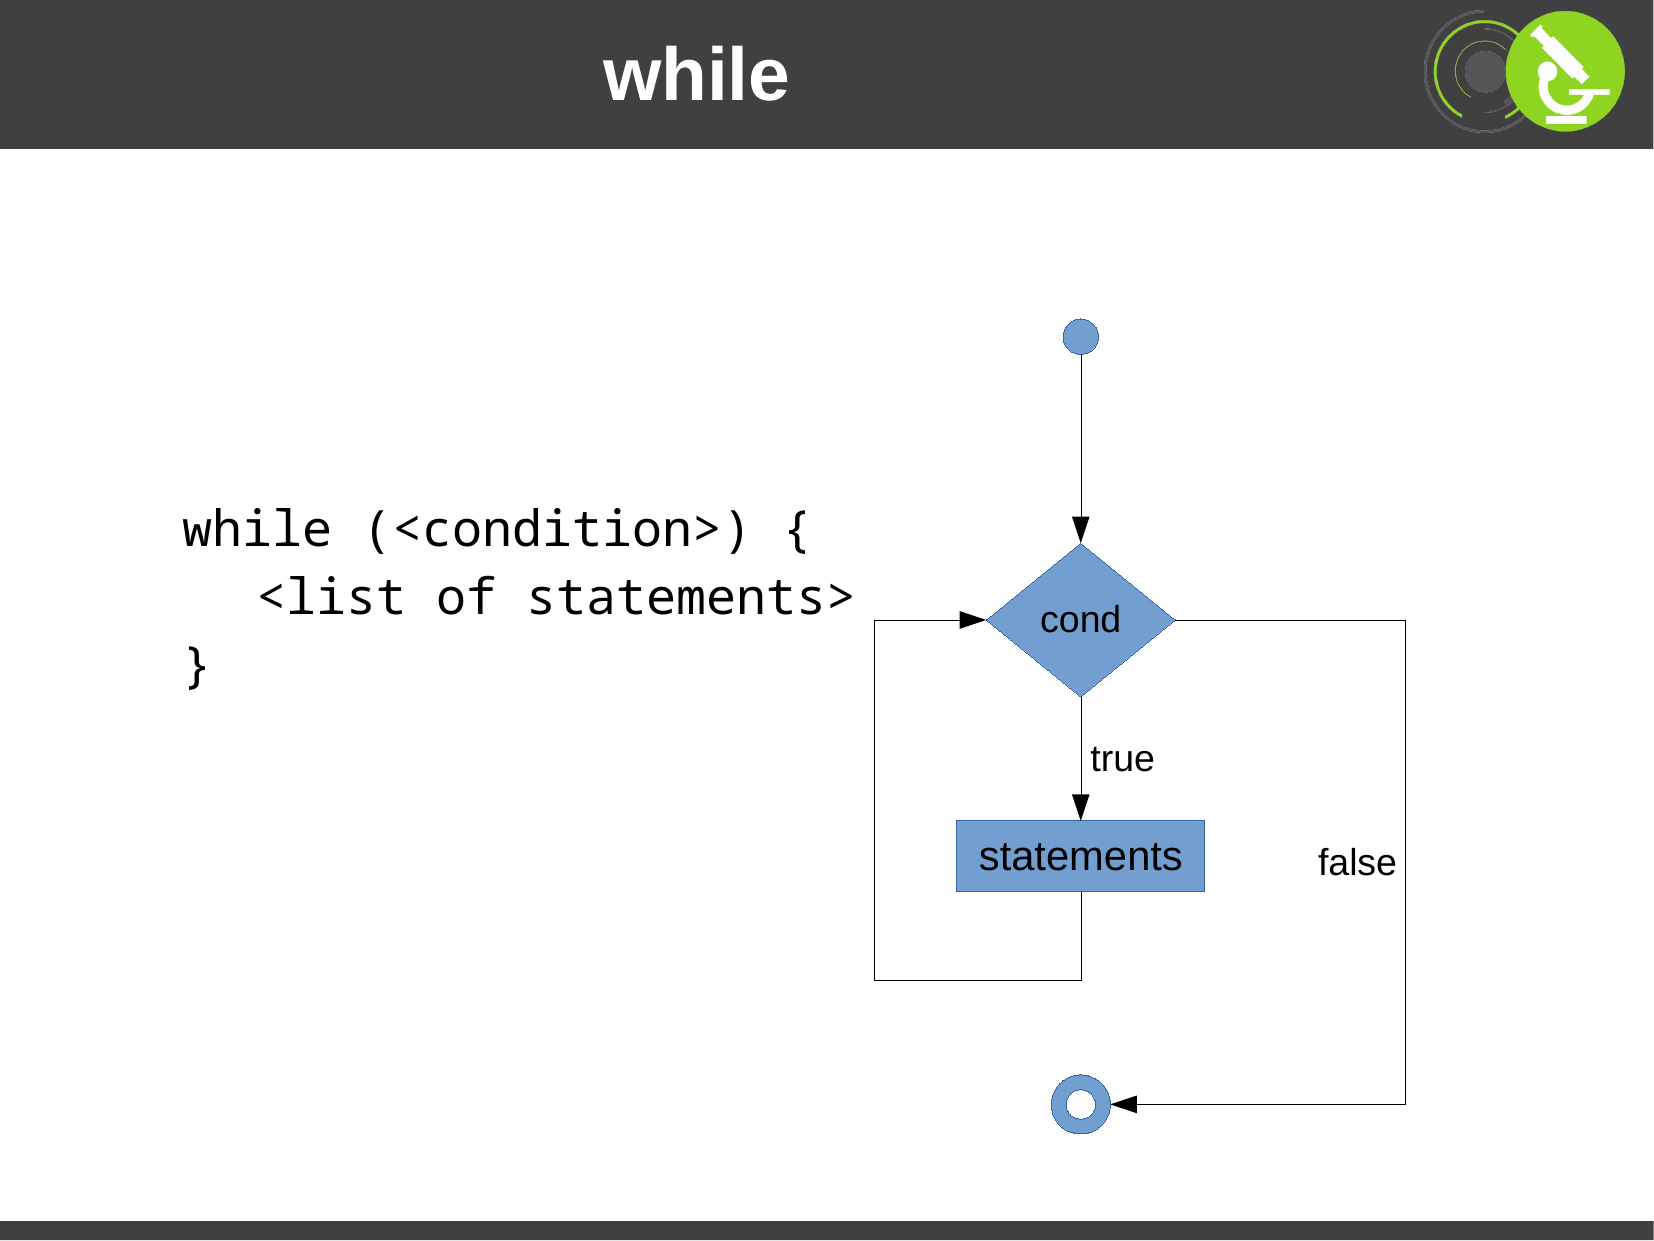

# while
while (<condition>) {
	<list of statements>
}
cond
statements